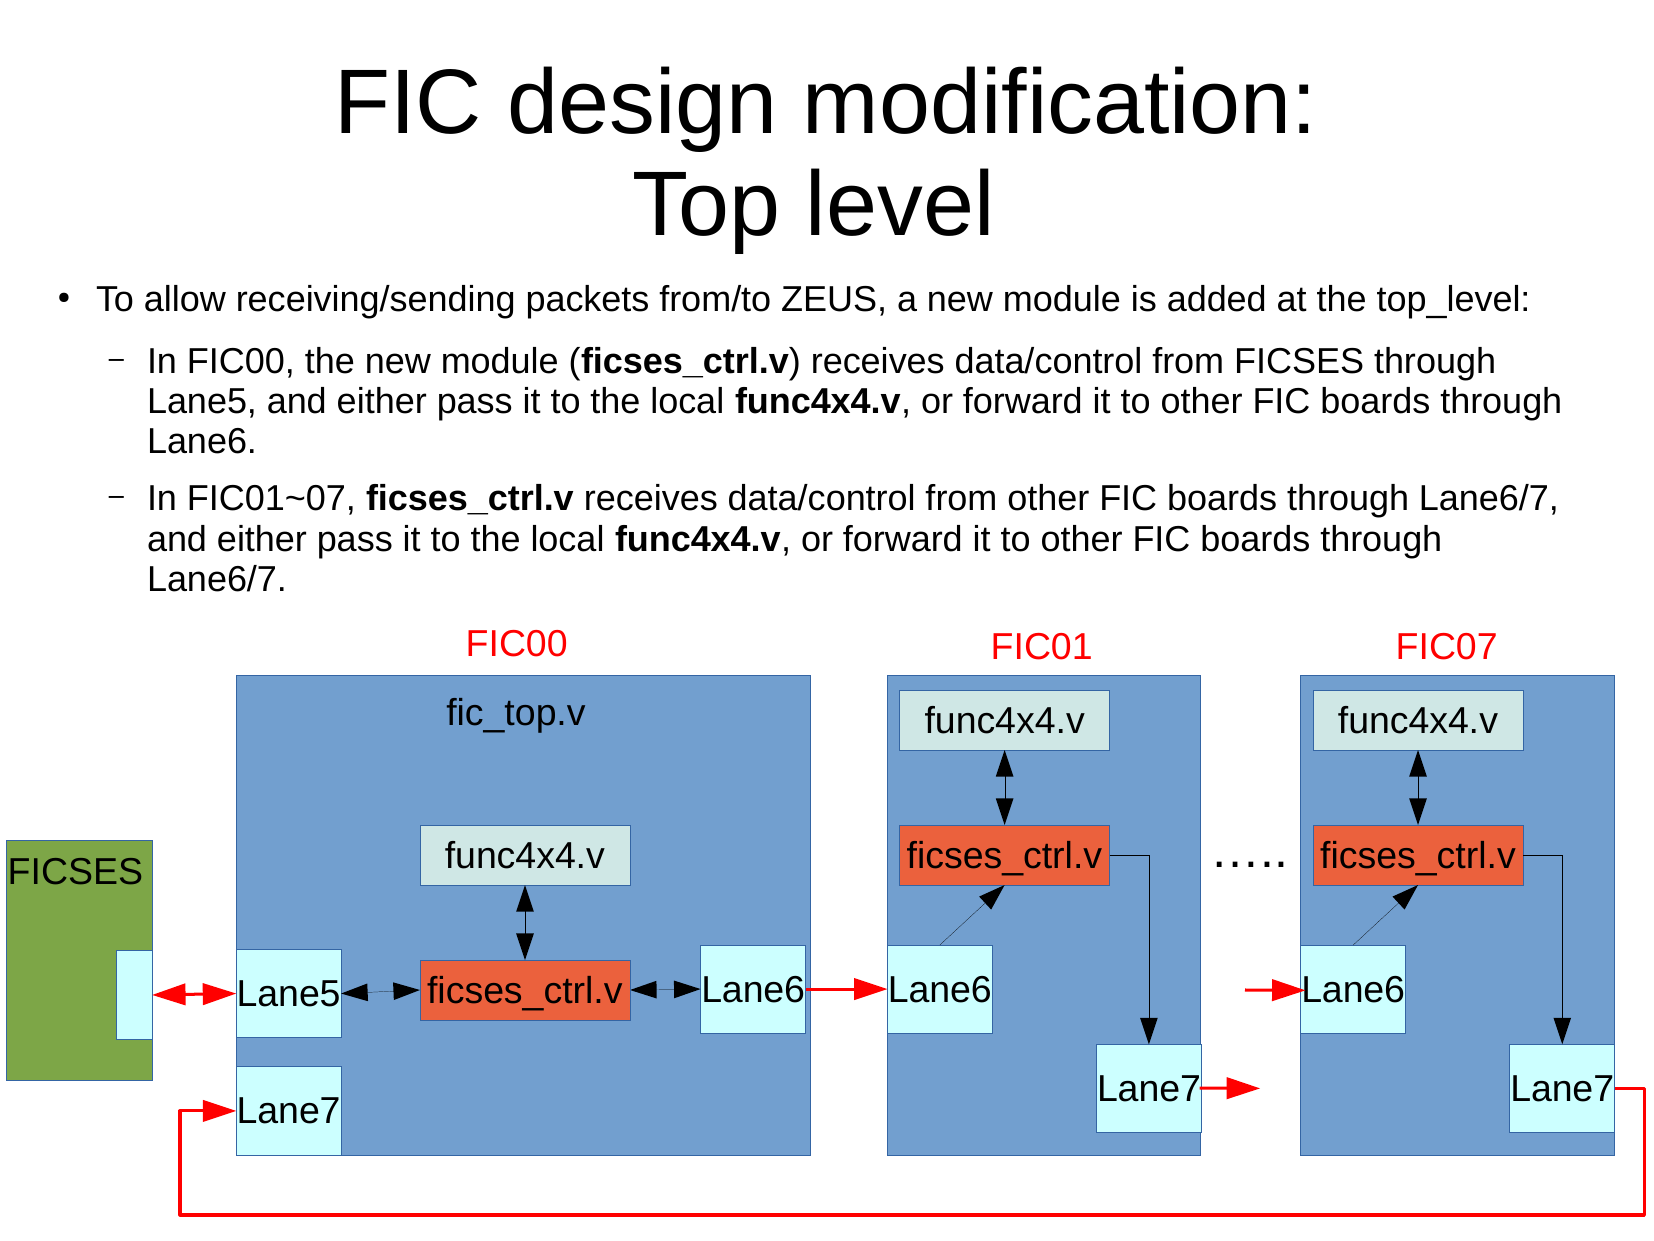

# FIC design modification: Top level
To allow receiving/sending packets from/to ZEUS, a new module is added at the top_level:
In FIC00, the new module (ficses_ctrl.v) receives data/control from FICSES through Lane5, and either pass it to the local func4x4.v, or forward it to other FIC boards through Lane6.
In FIC01~07, ficses_ctrl.v receives data/control from other FIC boards through Lane6/7, and either pass it to the local func4x4.v, or forward it to other FIC boards through Lane6/7.
FIC00
FIC01
FIC07
fic_top.v
func4x4.v
func4x4.v
…..
func4x4.v
ficses_ctrl.v
ficses_ctrl.v
FICSES
Lane6
Lane6
Lane6
Lane5
ficses_ctrl.v
Lane7
Lane7
Lane7